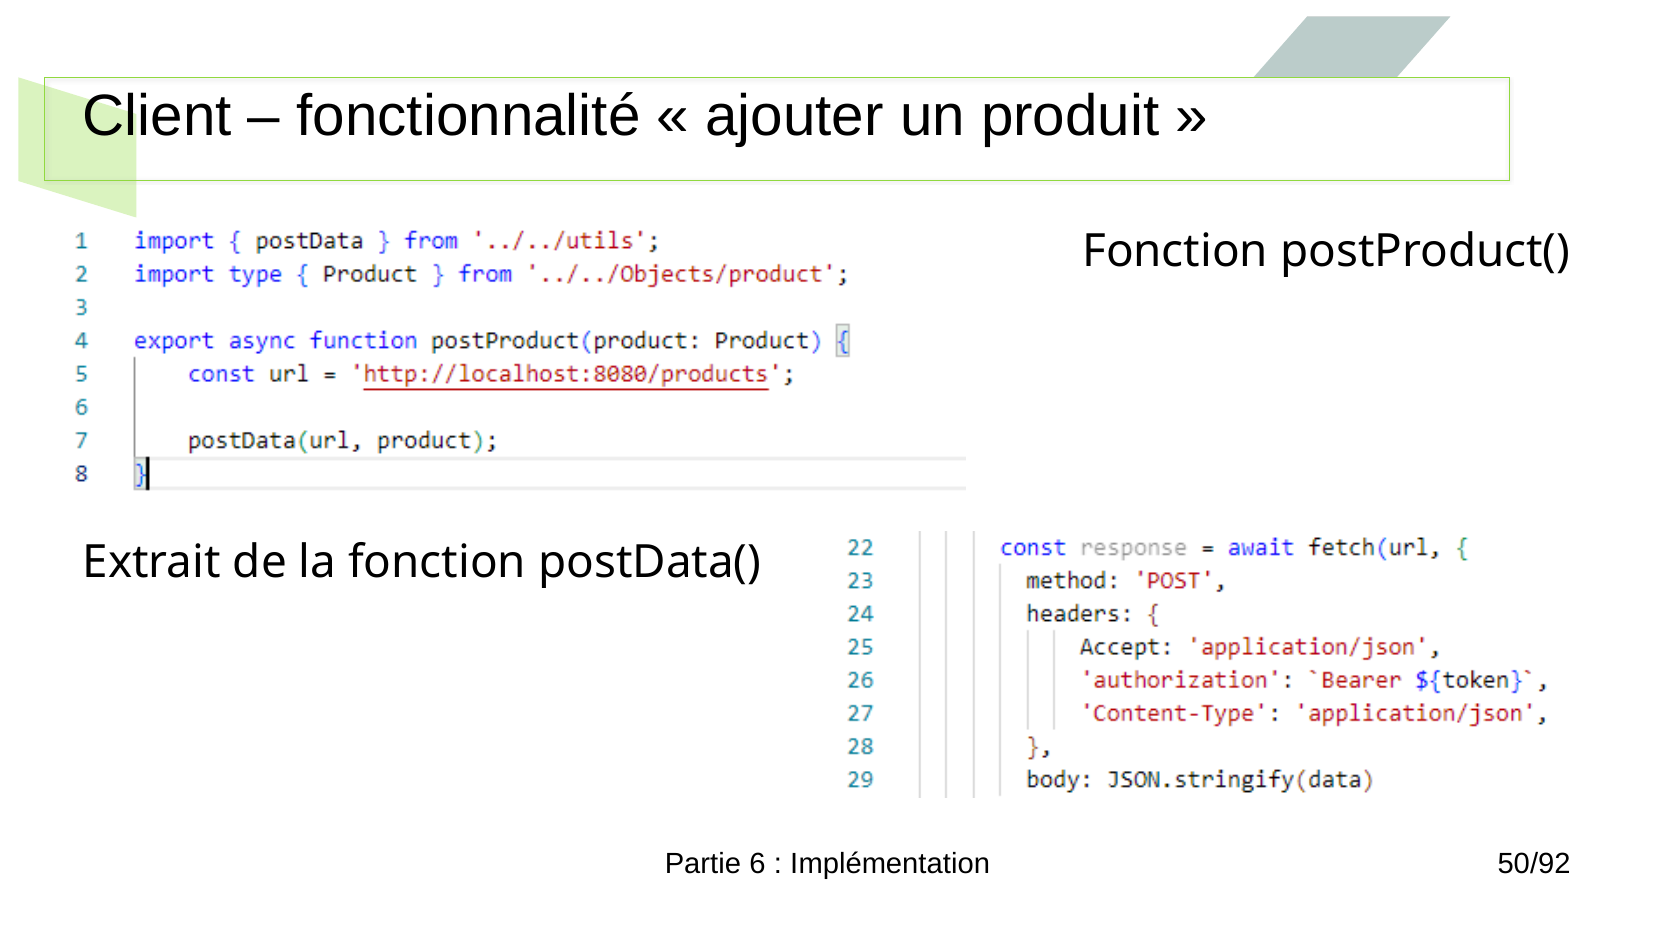

# Client – fonctionnalité « ajouter un produit »
Fonction postProduct()
Extrait de la fonction postData()
Partie 6 : Implémentation
50